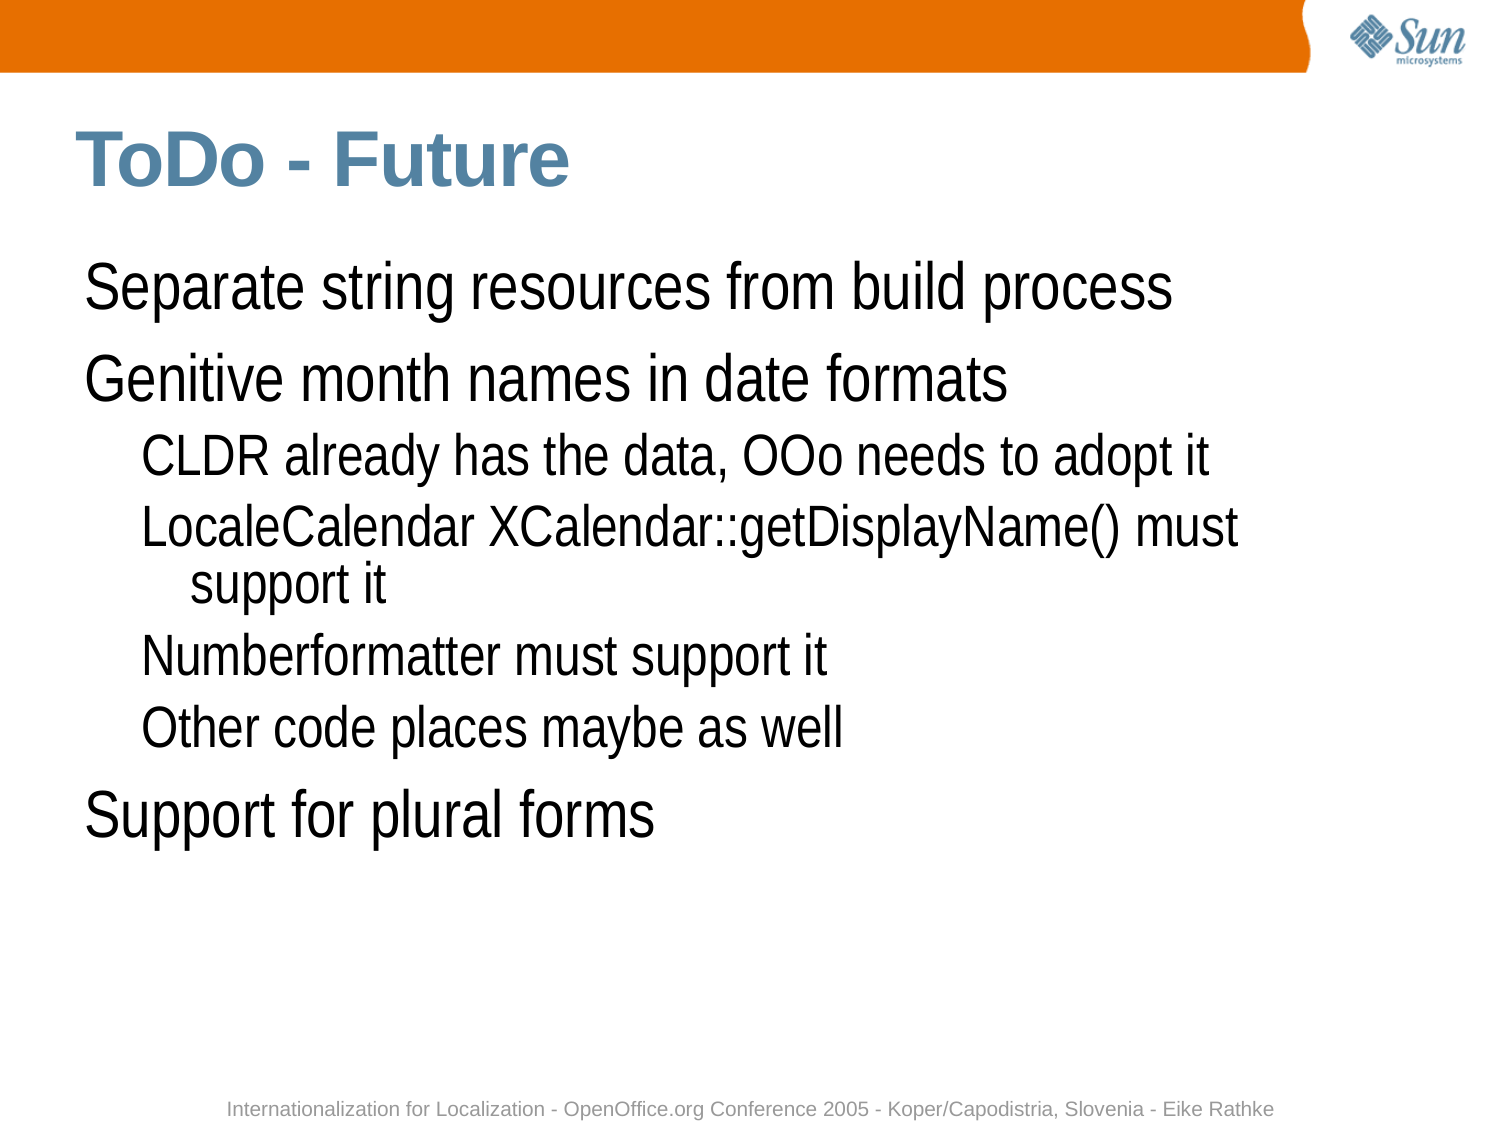

# ToDo - Future
Separate string resources from build process
Genitive month names in date formats
CLDR already has the data, OOo needs to adopt it
LocaleCalendar XCalendar::getDisplayName() must support it
Numberformatter must support it
Other code places maybe as well
Support for plural forms